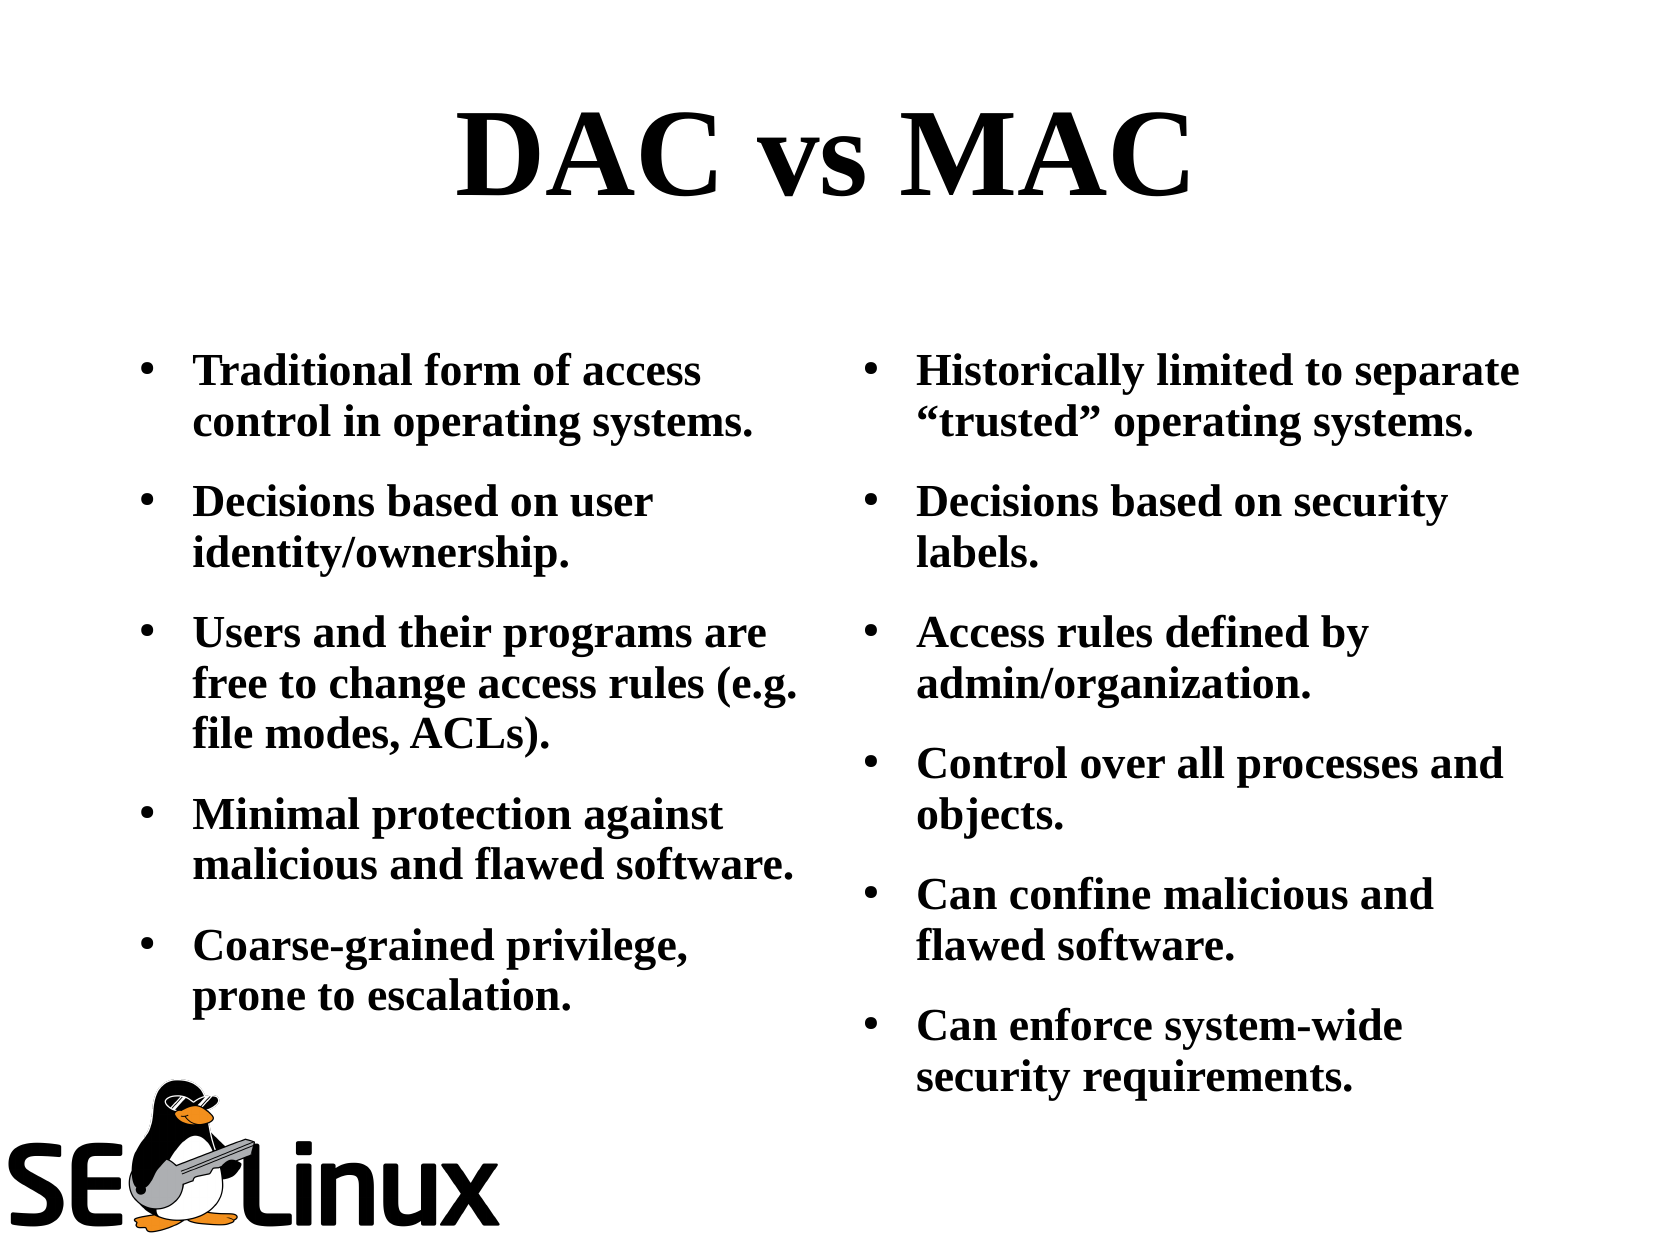

# DAC vs MAC
Traditional form of access control in operating systems.
Decisions based on user identity/ownership.
Users and their programs are free to change access rules (e.g. file modes, ACLs).
Minimal protection against malicious and flawed software.
Coarse-grained privilege, prone to escalation.
Historically limited to separate “trusted” operating systems.
Decisions based on security labels.
Access rules defined by admin/organization.
Control over all processes and objects.
Can confine malicious and flawed software.
Can enforce system-wide security requirements.